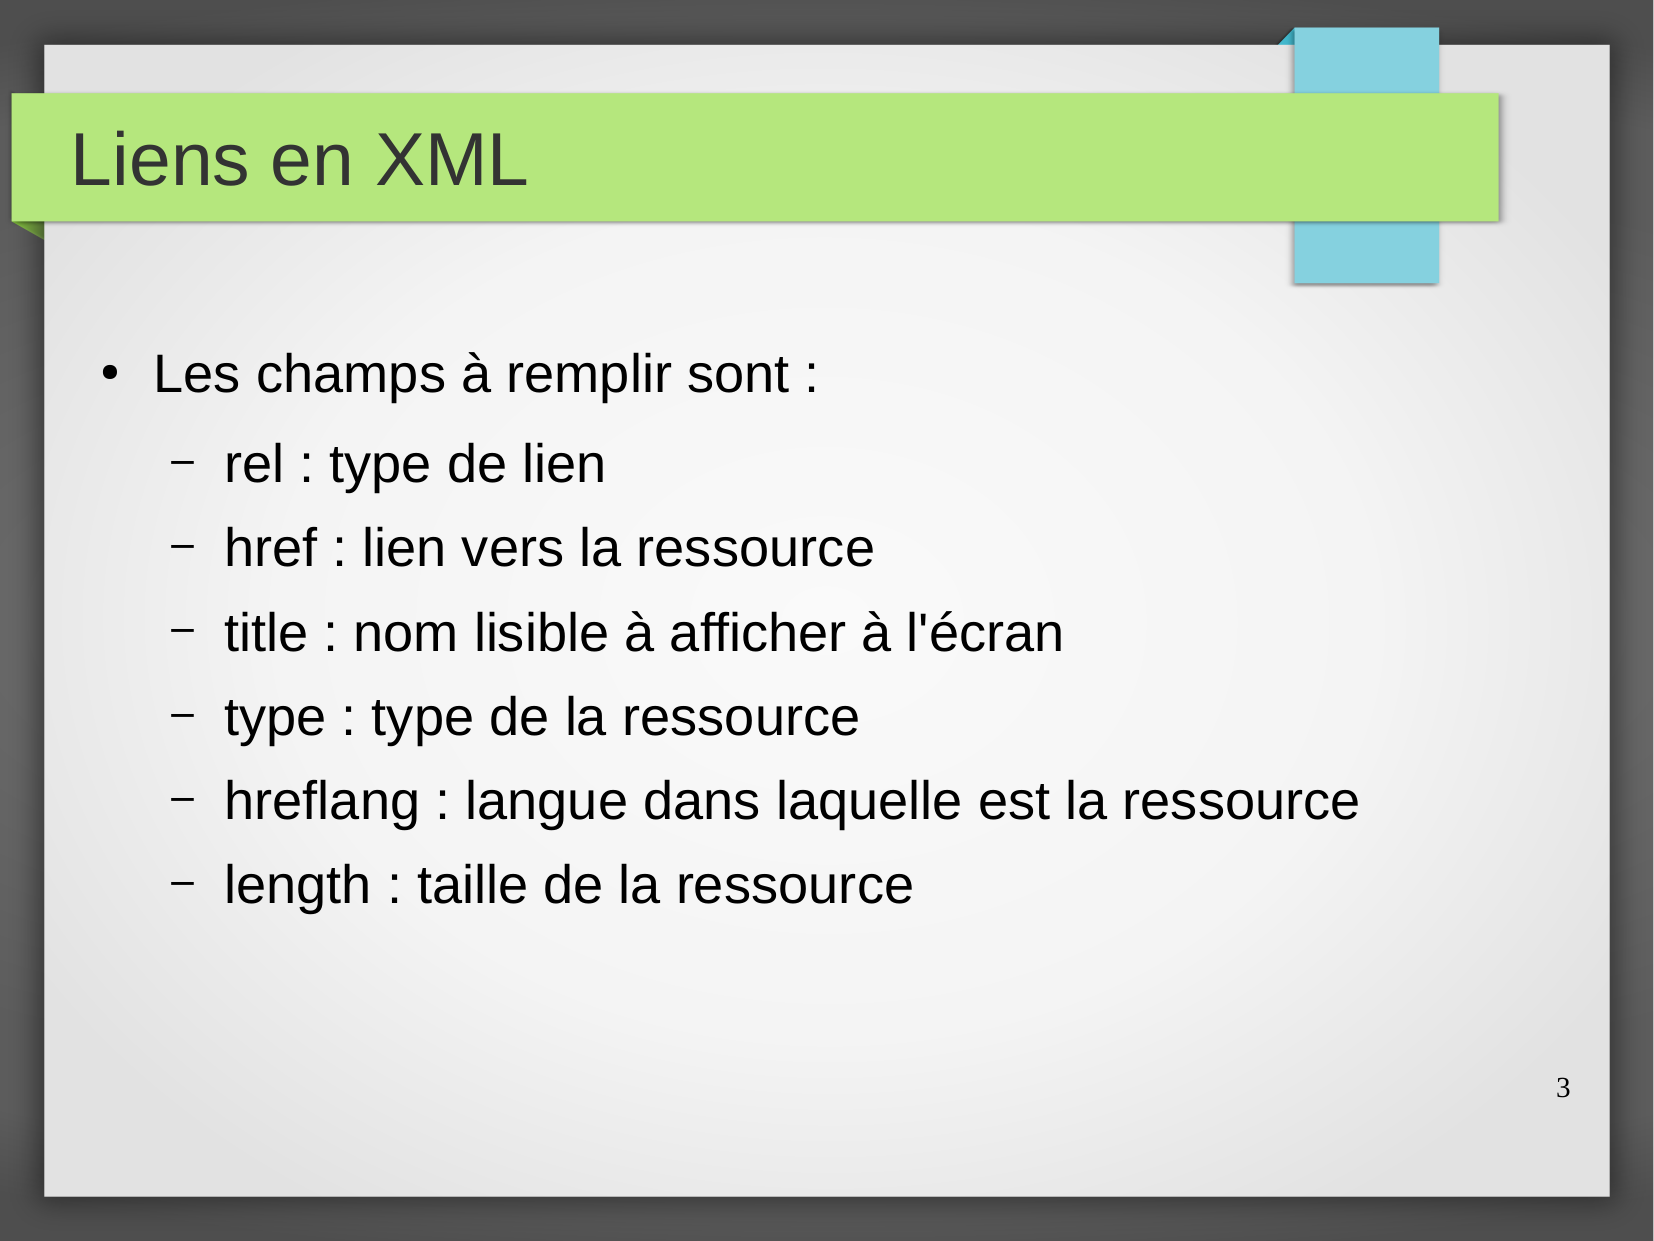

# Liens en XML
Les champs à remplir sont :
rel : type de lien
href : lien vers la ressource
title : nom lisible à afficher à l'écran
type : type de la ressource
hreflang : langue dans laquelle est la ressource
length : taille de la ressource
3